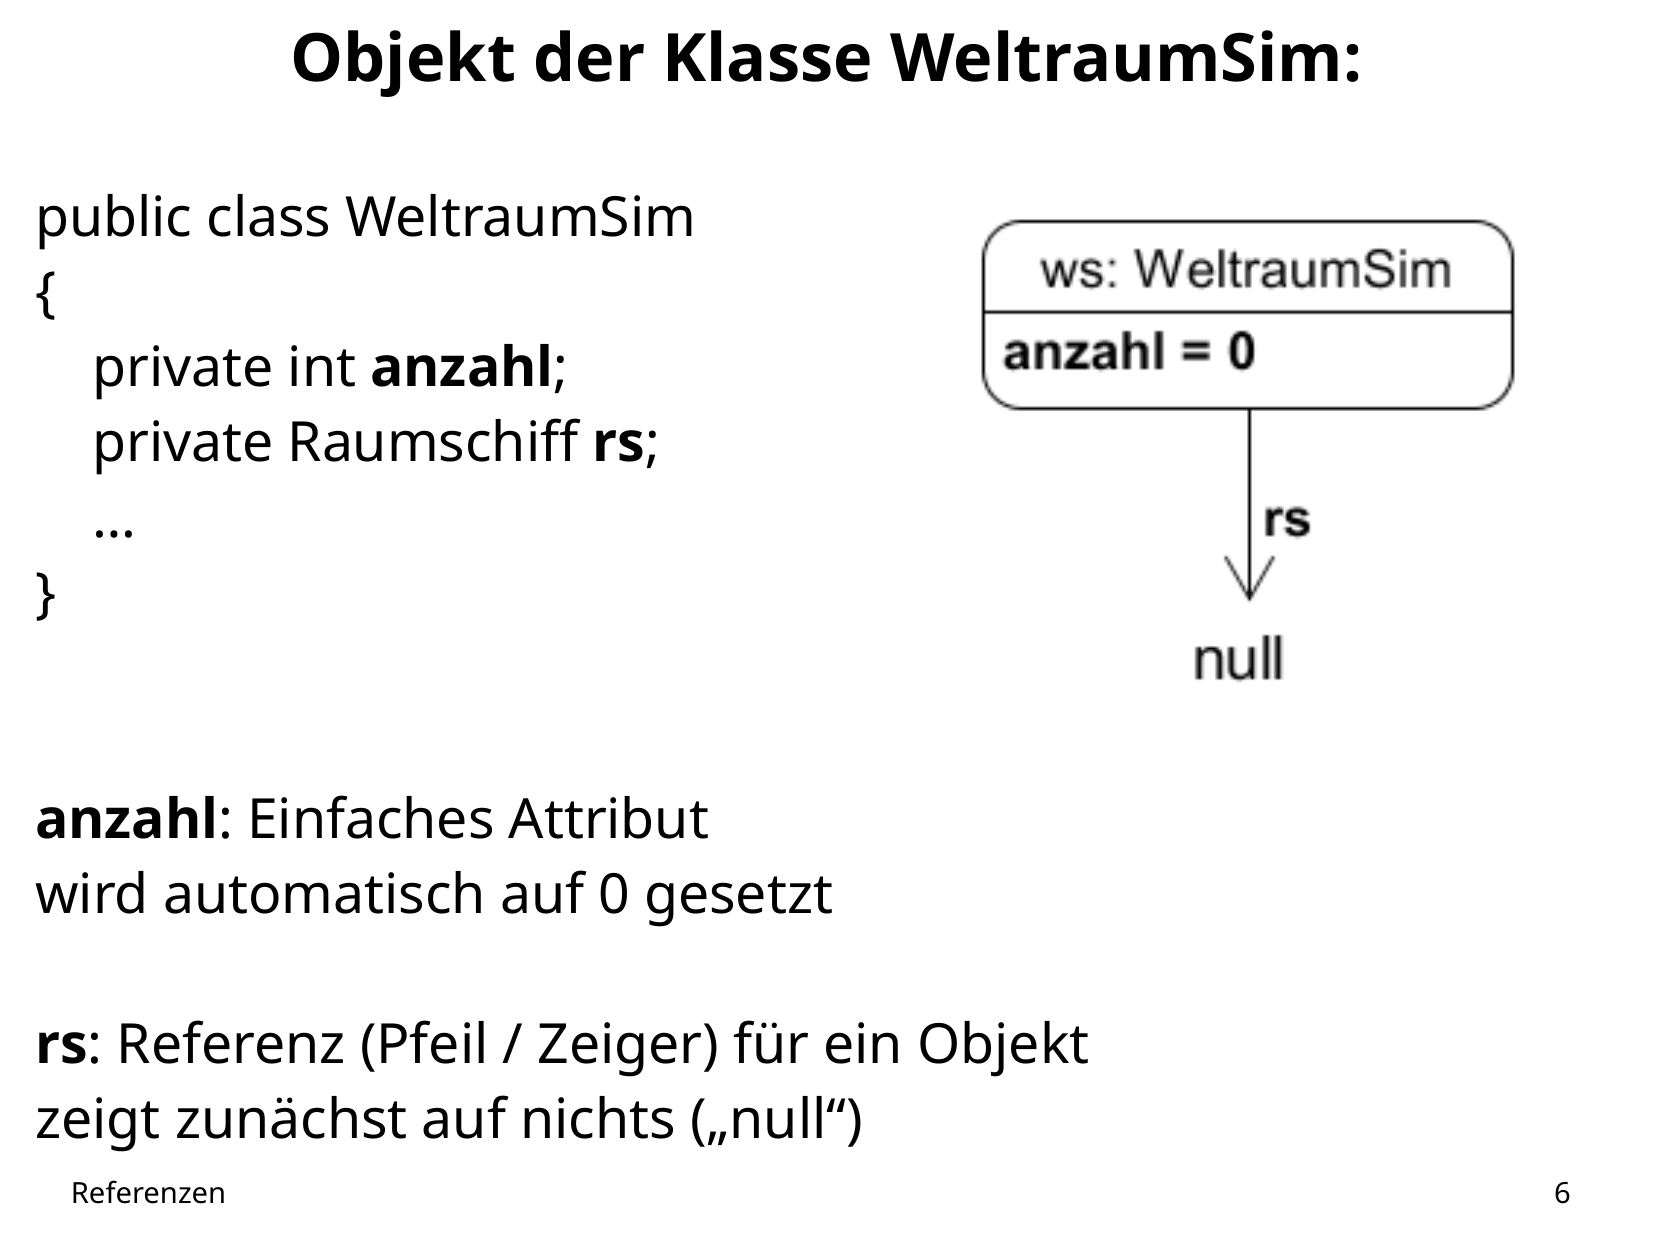

# Objekt der Klasse WeltraumSim:
public class WeltraumSim
{
 private int anzahl;
 private Raumschiff rs;
 …
}
anzahl: Einfaches Attribut
wird automatisch auf 0 gesetzt
rs: Referenz (Pfeil / Zeiger) für ein Objekt
zeigt zunächst auf nichts („null“)
Referenzen
6